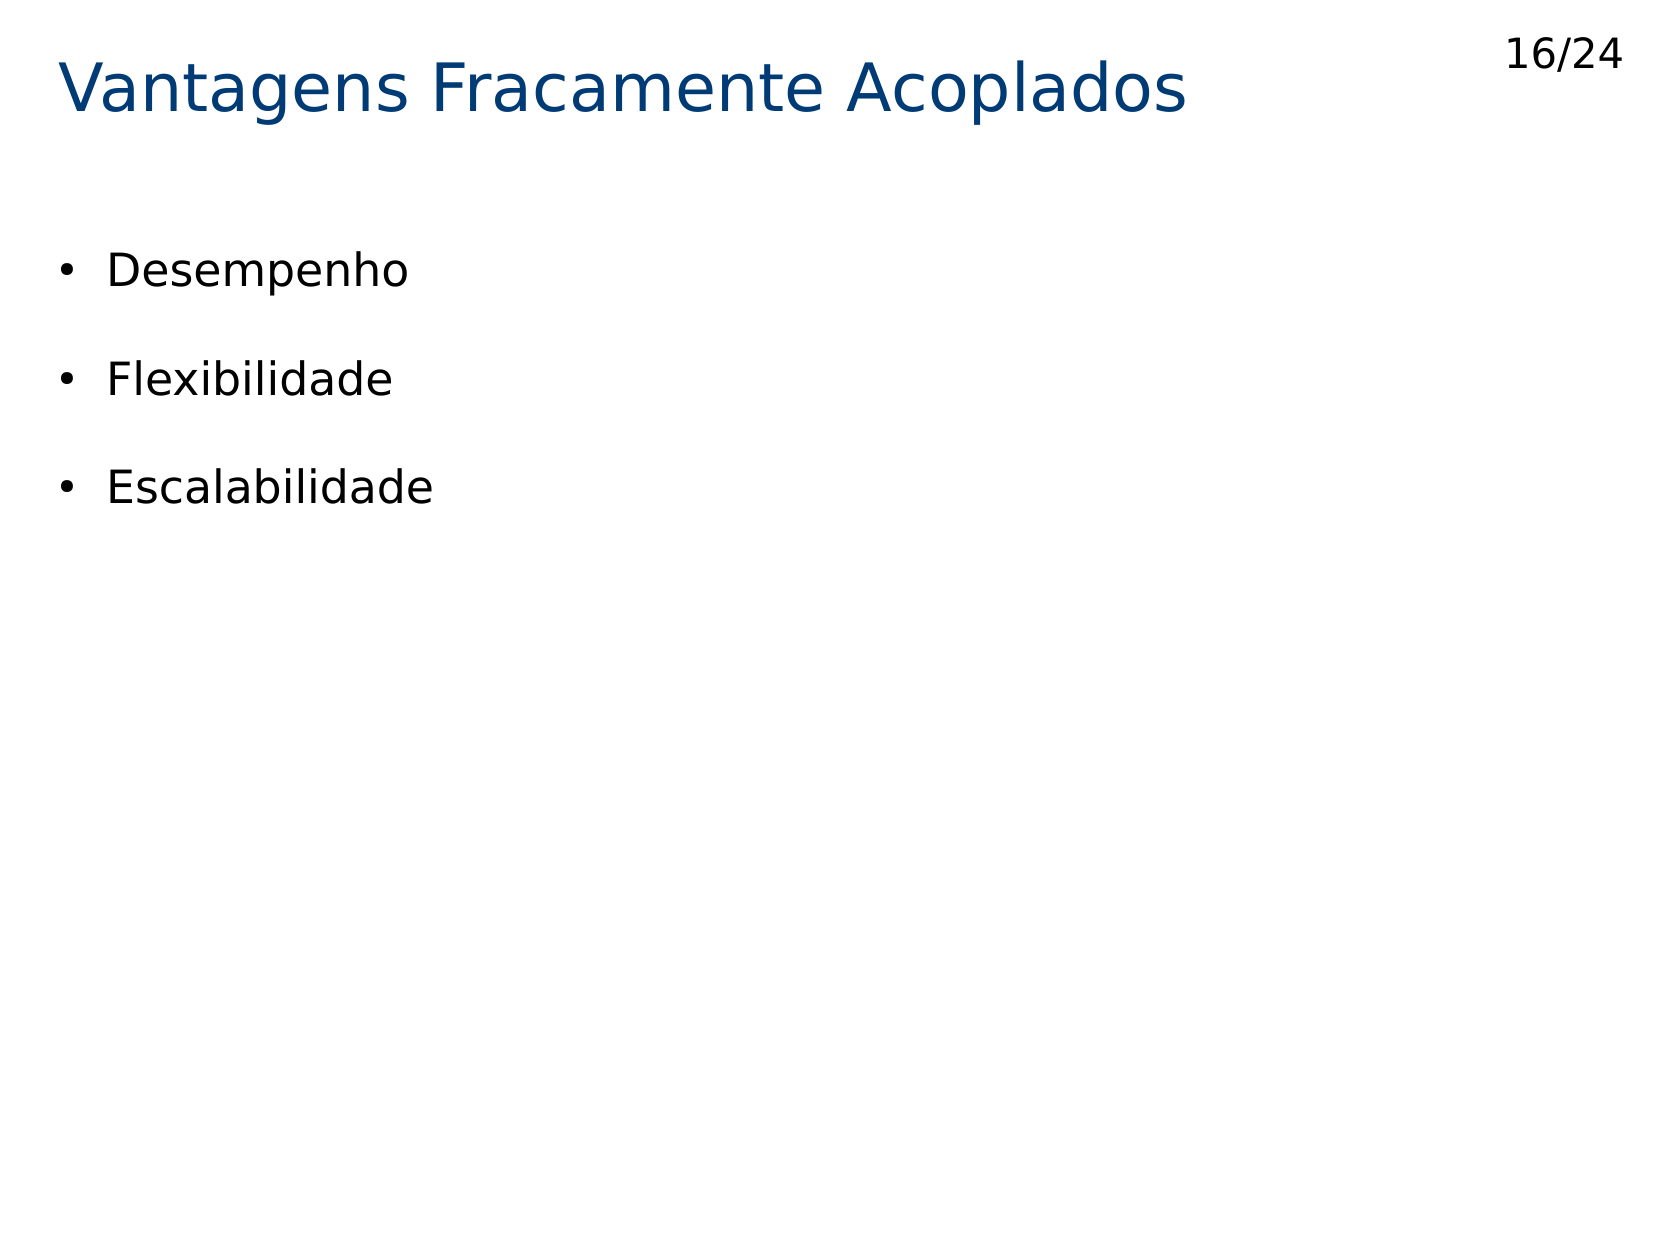

# Vantagens Fracamente Acoplados
16
Desempenho
Flexibilidade
Escalabilidade